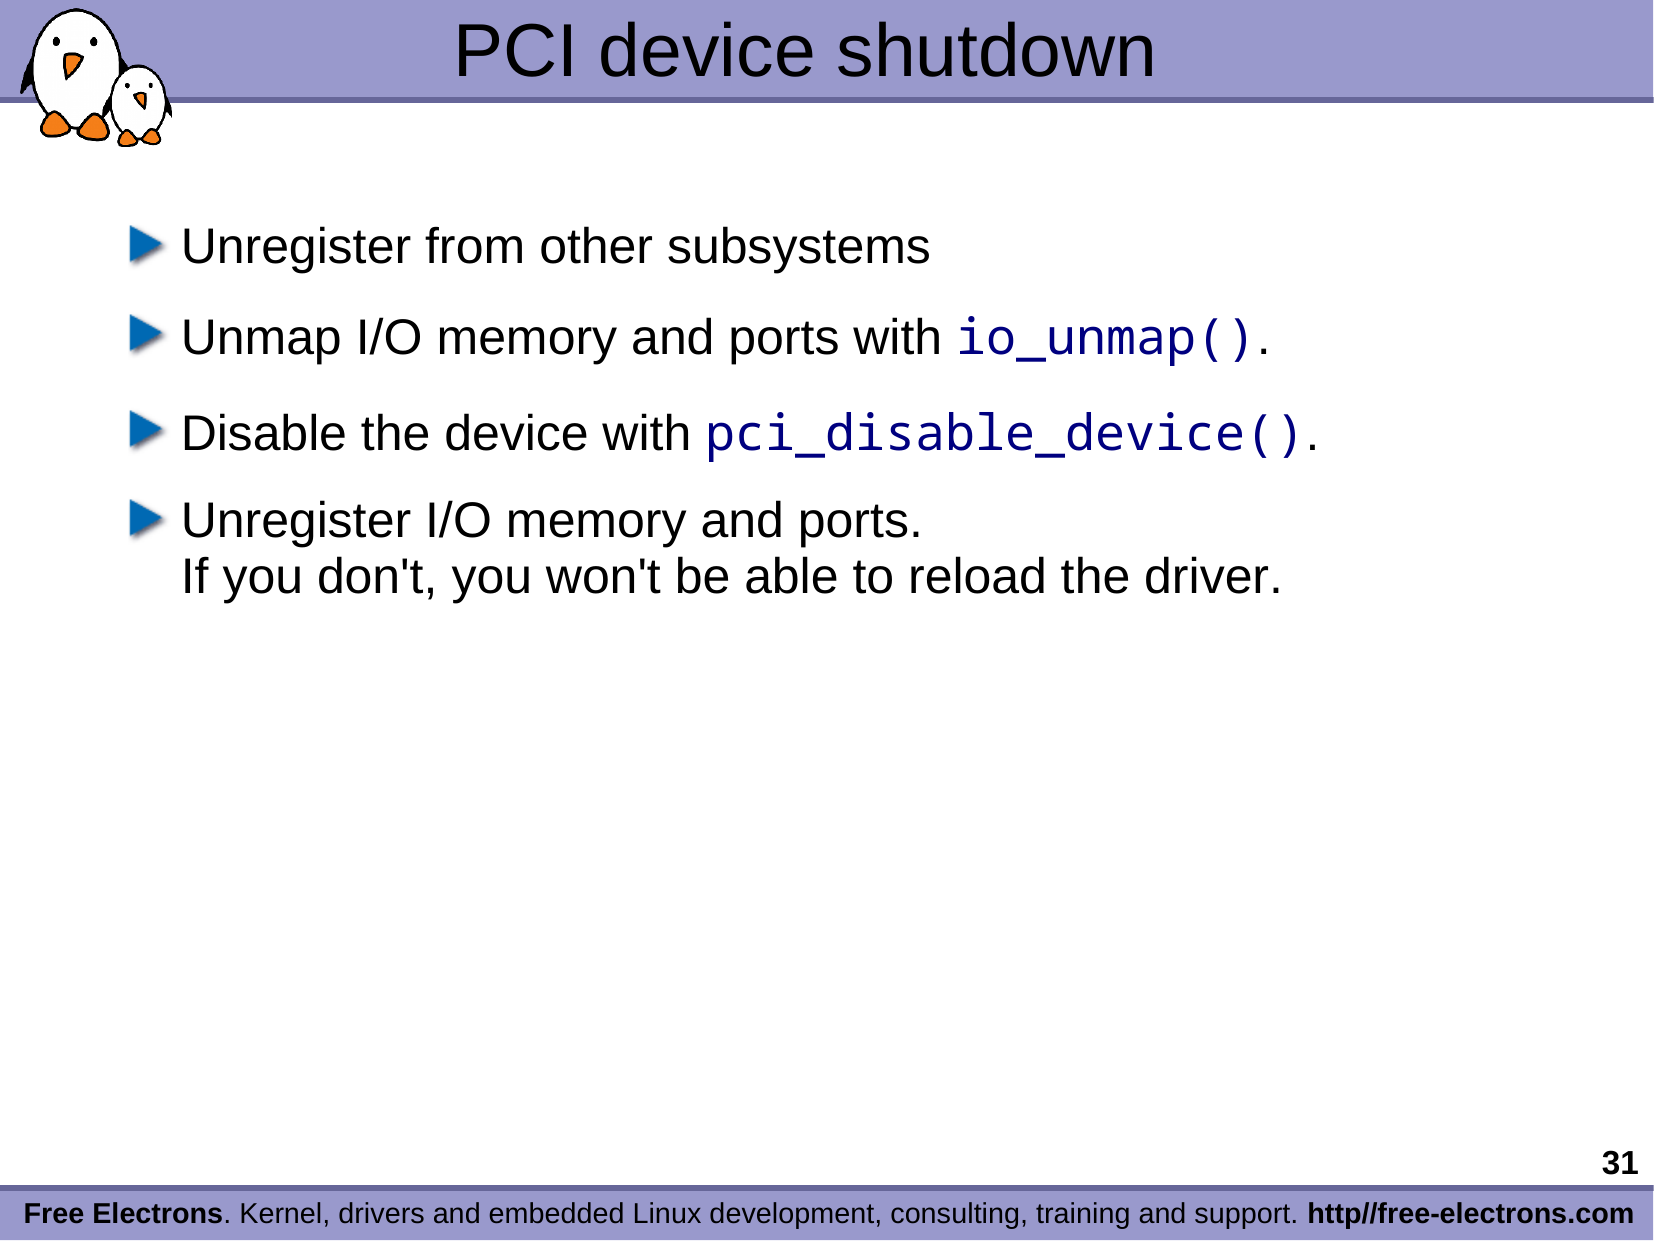

# PCI device shutdown
Unregister from other subsystems
Unmap I/O memory and ports with io_unmap().
Disable the device with pci_disable_device().
Unregister I/O memory and ports.
If you don't, you won't be able to reload the driver.